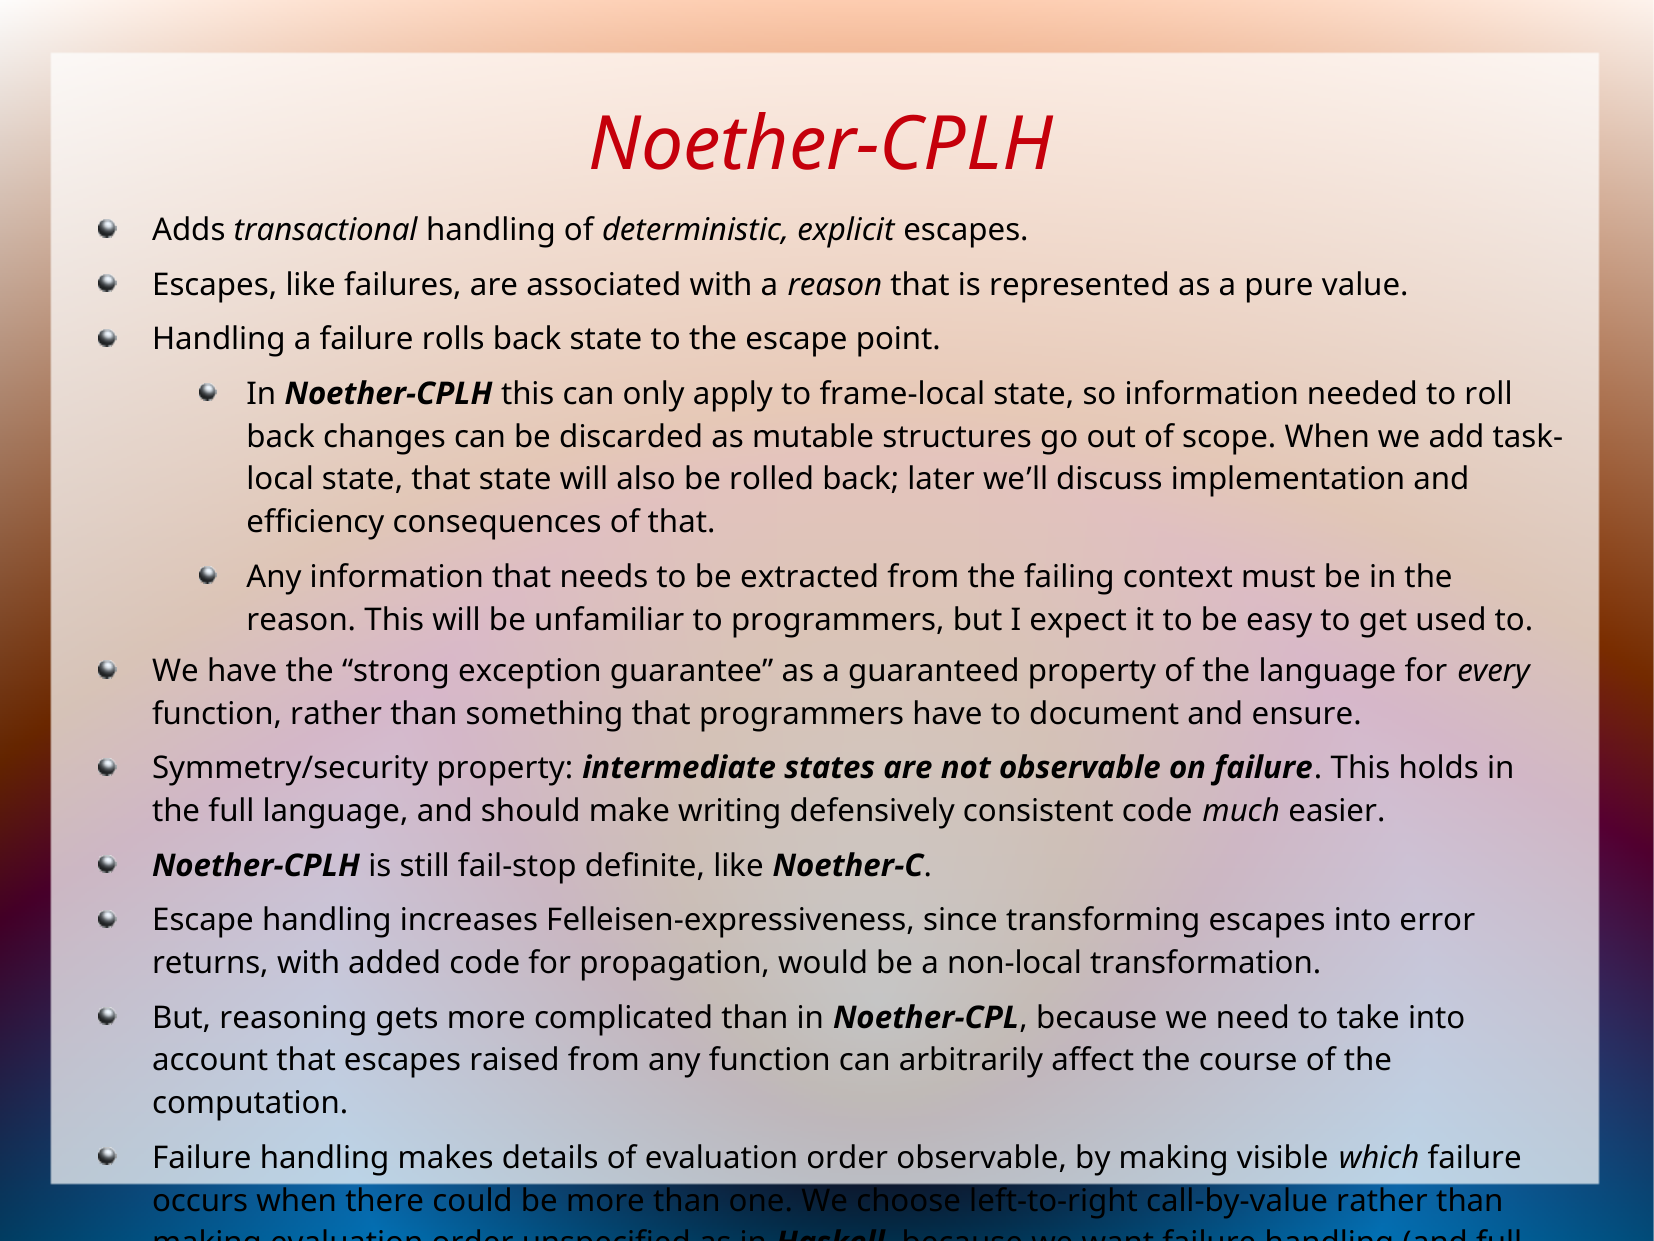

# Noether-CPLH
Adds transactional handling of deterministic, explicit escapes.
Escapes, like failures, are associated with a reason that is represented as a pure value.
Handling a failure rolls back state to the escape point.
In Noether-CPLH this can only apply to frame-local state, so information needed to roll back changes can be discarded as mutable structures go out of scope. When we add task-local state, that state will also be rolled back; later we’ll discuss implementation and efficiency consequences of that.
Any information that needs to be extracted from the failing context must be in the reason. This will be unfamiliar to programmers, but I expect it to be easy to get used to.
We have the “strong exception guarantee” as a guaranteed property of the language for every function, rather than something that programmers have to document and ensure.
Symmetry/security property: intermediate states are not observable on failure. This holds in the full language, and should make writing defensively consistent code much easier.
Noether-CPLH is still fail-stop definite, like Noether-C.
Escape handling increases Felleisen-expressiveness, since transforming escapes into error returns, with added code for propagation, would be a non-local transformation.
But, reasoning gets more complicated than in Noether-CPL, because we need to take into account that escapes raised from any function can arbitrarily affect the course of the computation.
Failure handling makes details of evaluation order observable, by making visible which failure occurs when there could be more than one. We choose left-to-right call-by-value rather than making evaluation order unspecified as in Haskell, because we want failure handling (and full mutable state) to be available in a deterministic sublanguage. We choose CBV for the efficiency reasons described in AIM 349 §4 pp 24–26 [Sussman and Steele].